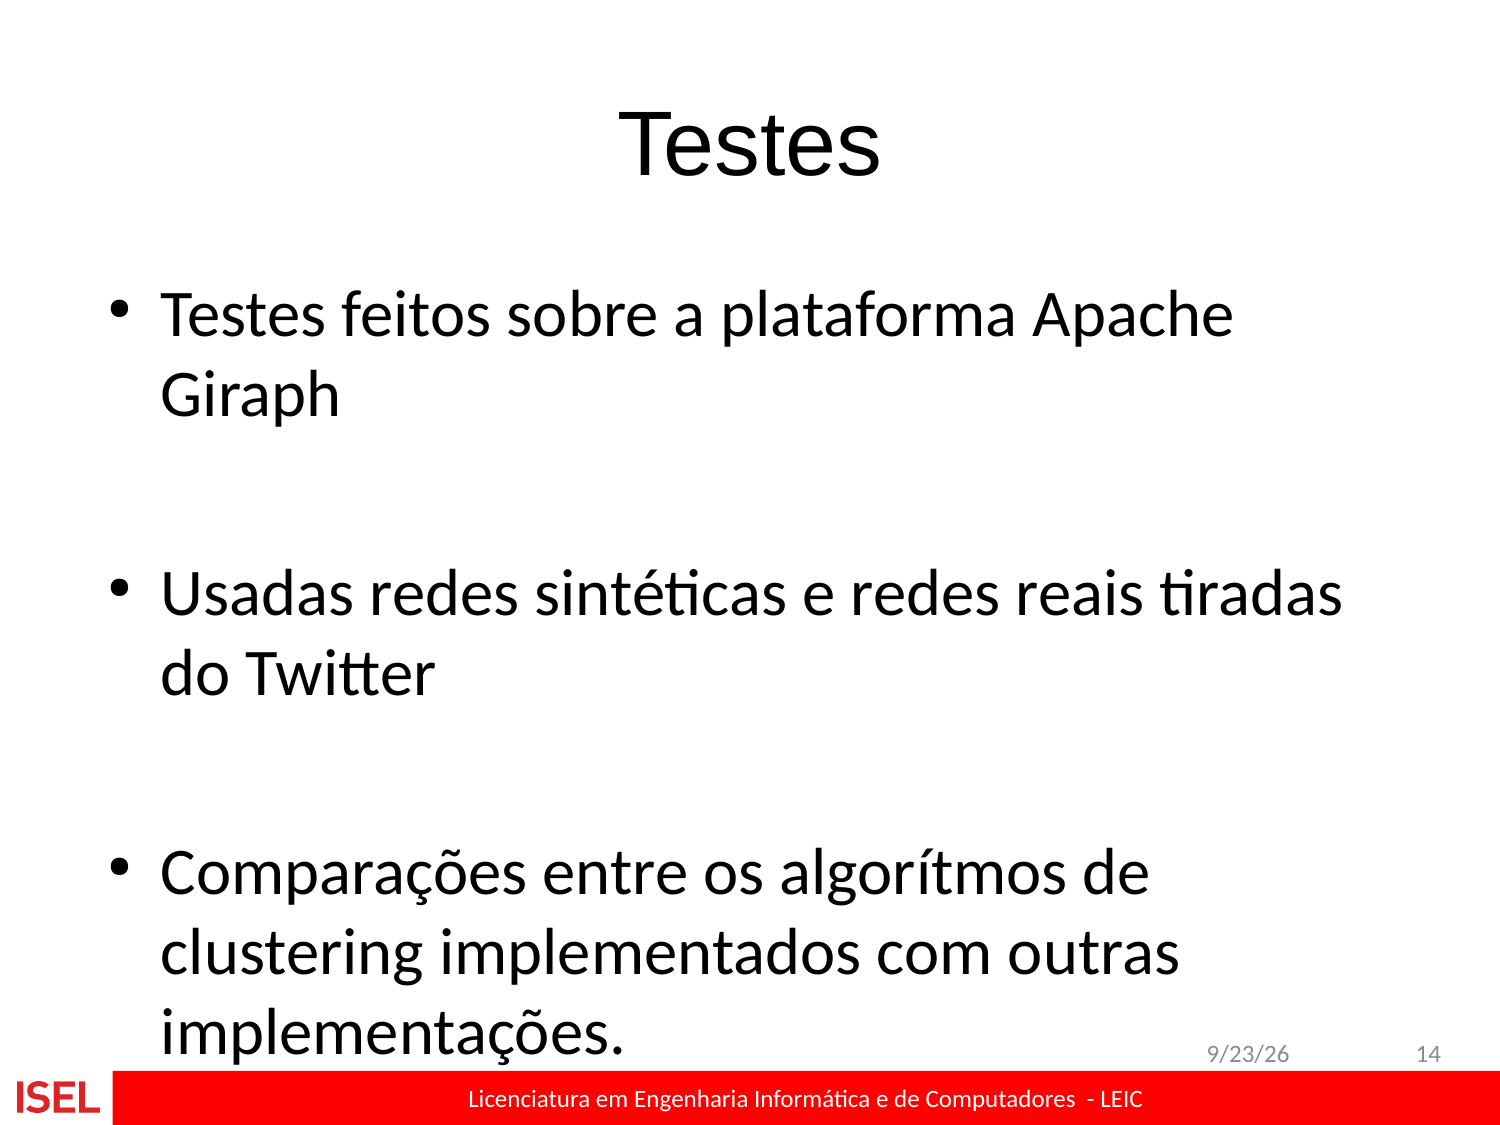

# Testes
Testes feitos sobre a plataforma Apache Giraph
Usadas redes sintéticas e redes reais tiradas do Twitter
Comparações entre os algorítmos de clustering implementados com outras implementações.
Licenciatura em Engenharia Informática e de Computadores - LEIC